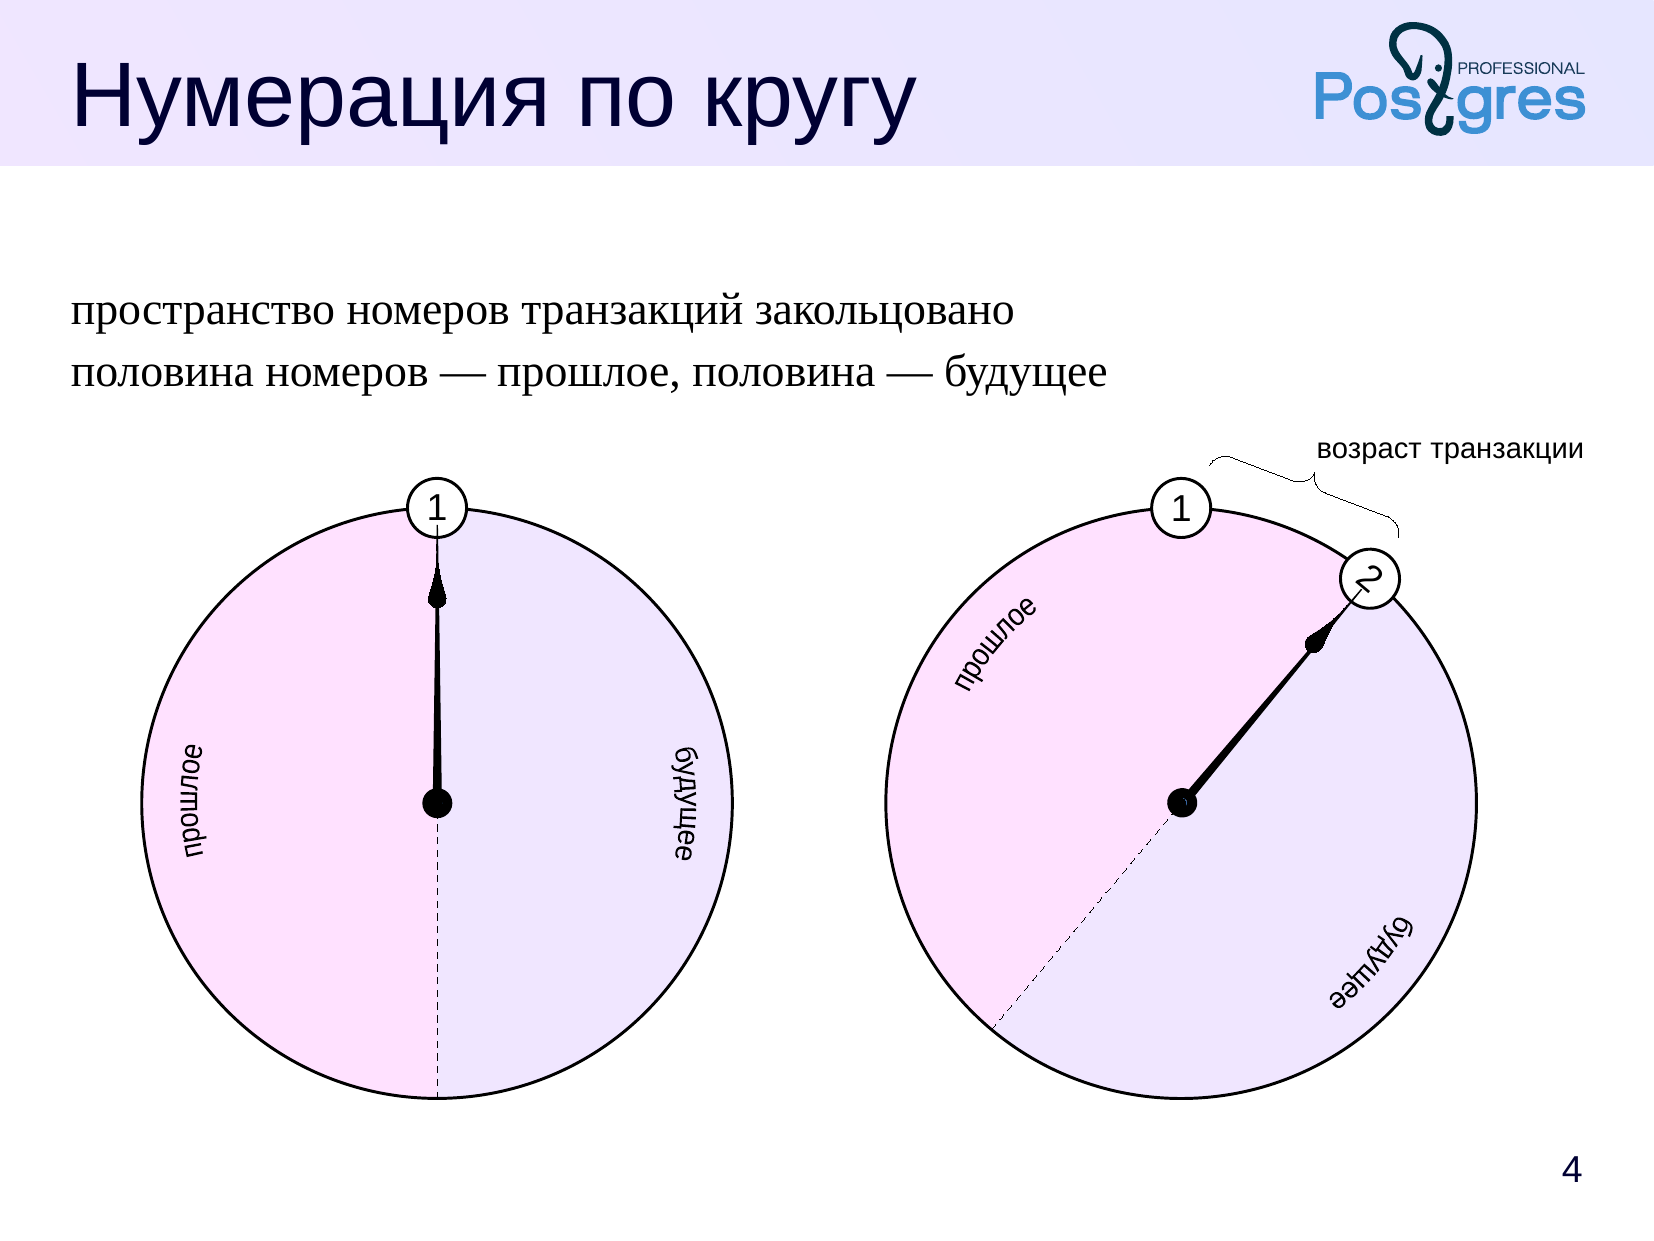

Нумерация по кругу
# пространство номеров транзакций закольцовано
половина номеров — прошлое, половина — будущее
будущее
прошлое
возраст транзакции
1
1
будущее
прошлое
2